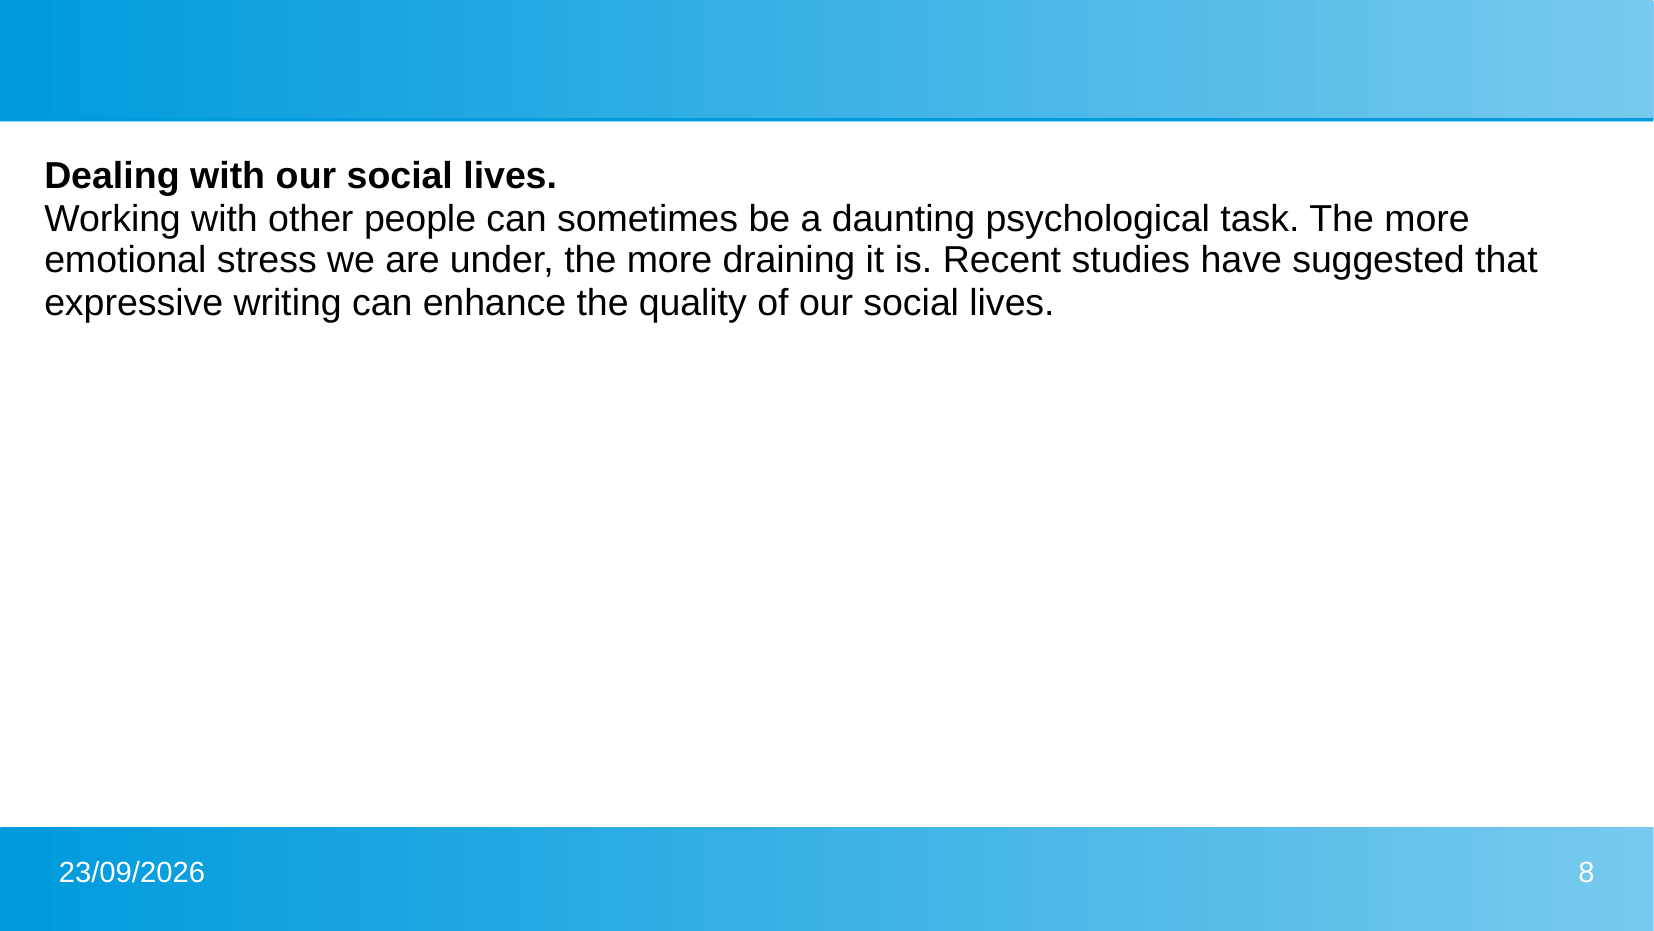

#
Dealing with our social lives.
Working with other people can sometimes be a daunting psychological task. The more emotional stress we are under, the more draining it is. Recent studies have suggested that expressive writing can enhance the quality of our social lives.
8